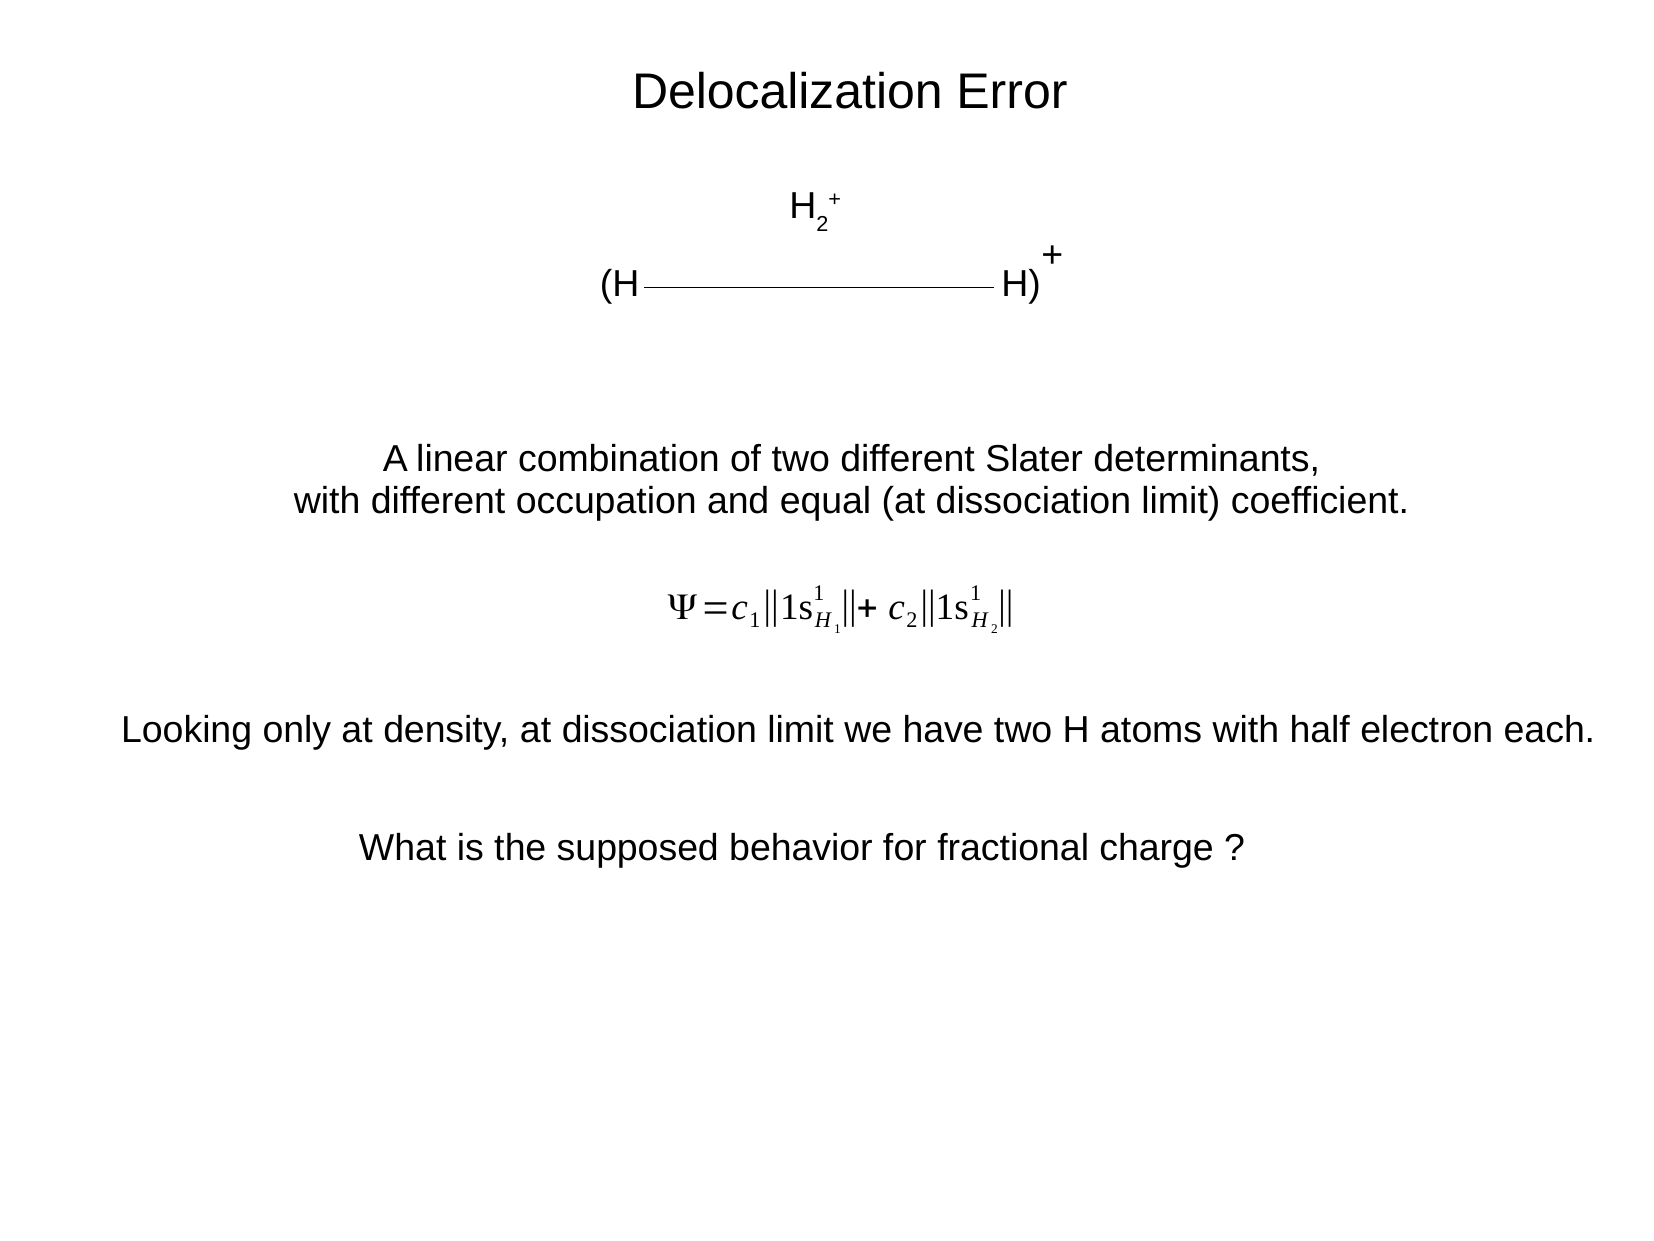

Delocalization Error
H2+
+
(H
H)
A linear combination of two different Slater determinants,
with different occupation and equal (at dissociation limit) coefficient.
Looking only at density, at dissociation limit we have two H atoms with half electron each.
What is the supposed behavior for fractional charge ?